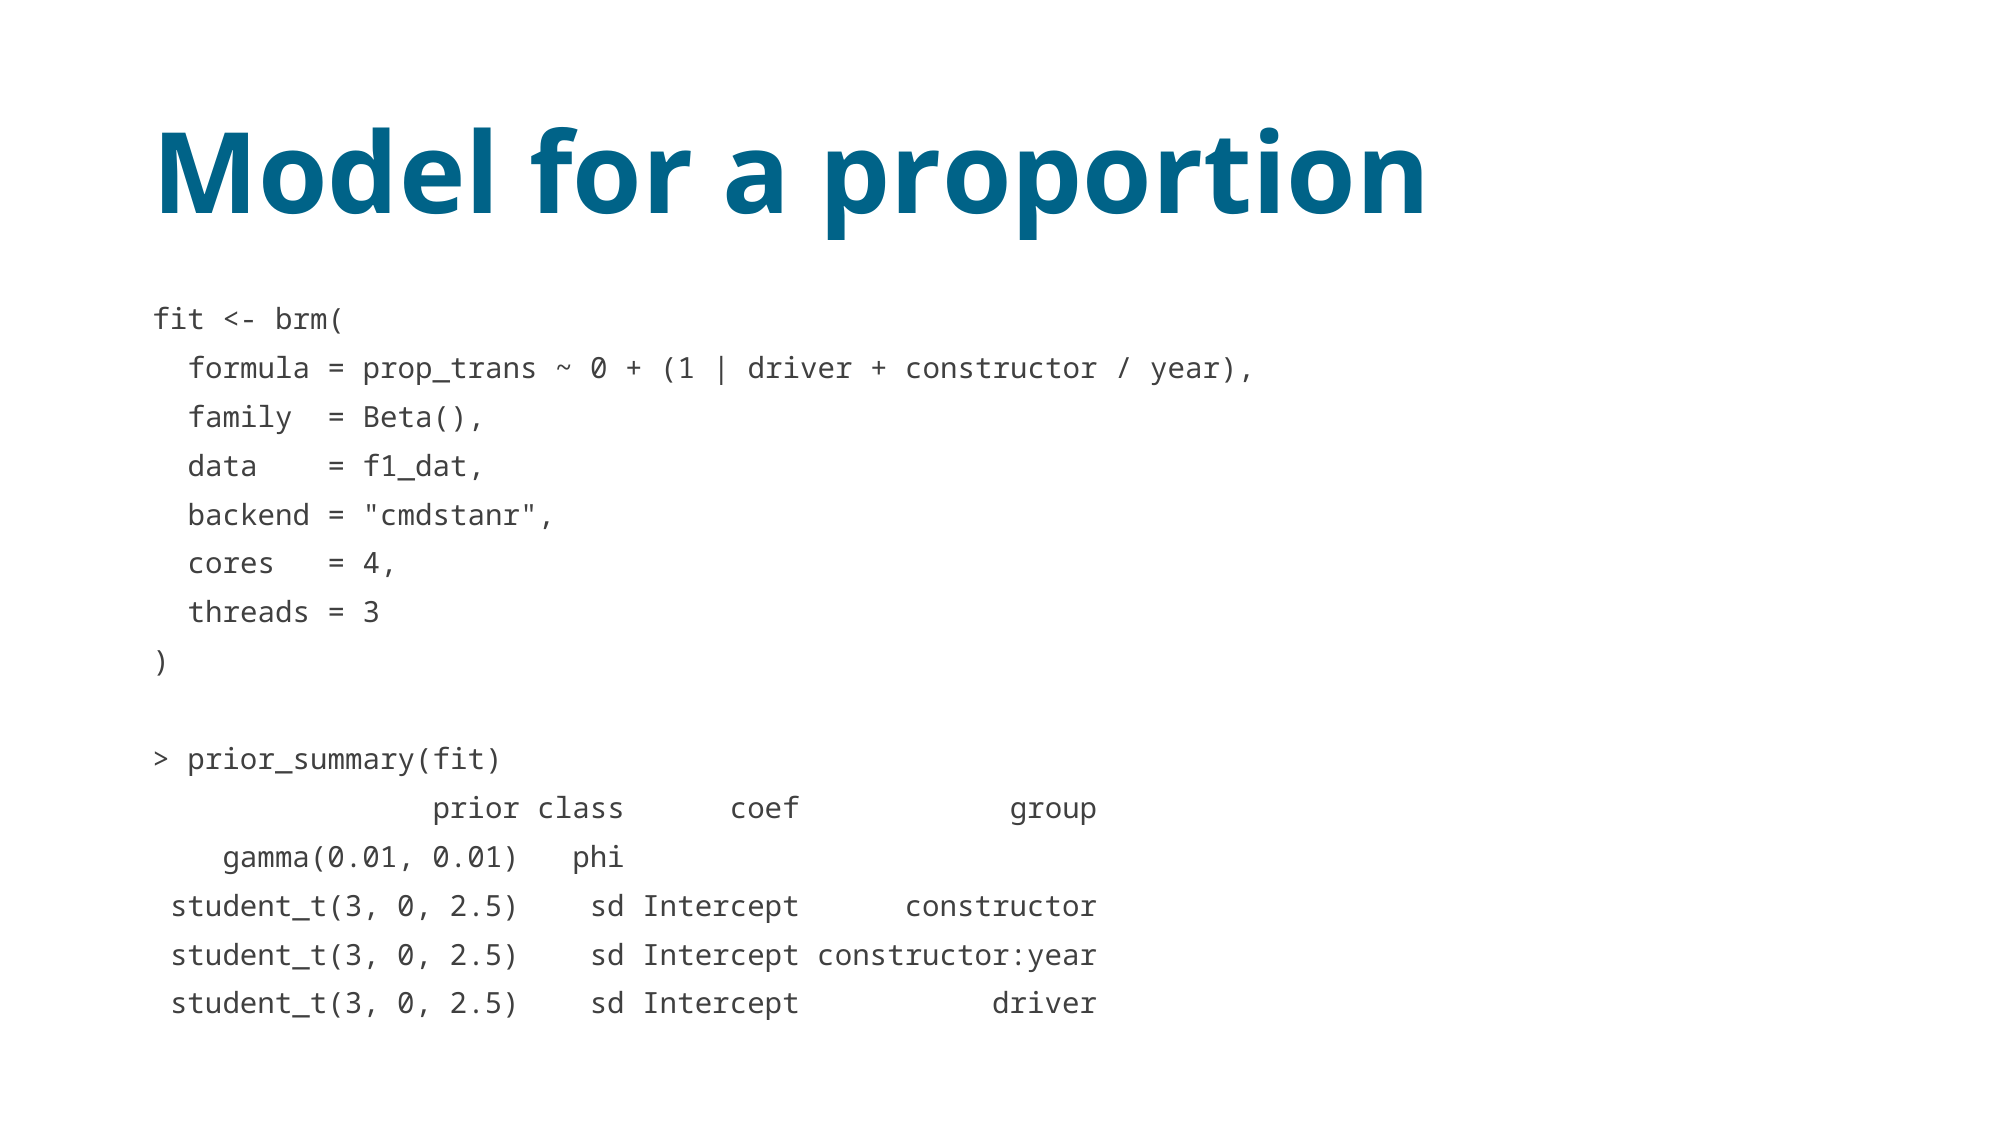

# Model for a proportion
fit <- brm(
 formula = prop_trans ~ 0 + (1 | driver + constructor / year),
 family = Beta(),
 data = f1_dat,
 backend = "cmdstanr",
 cores = 4,
 threads = 3
)
> prior_summary(fit)
 prior class coef group
 gamma(0.01, 0.01) phi
 student_t(3, 0, 2.5) sd Intercept constructor
 student_t(3, 0, 2.5) sd Intercept constructor:year
 student_t(3, 0, 2.5) sd Intercept driver